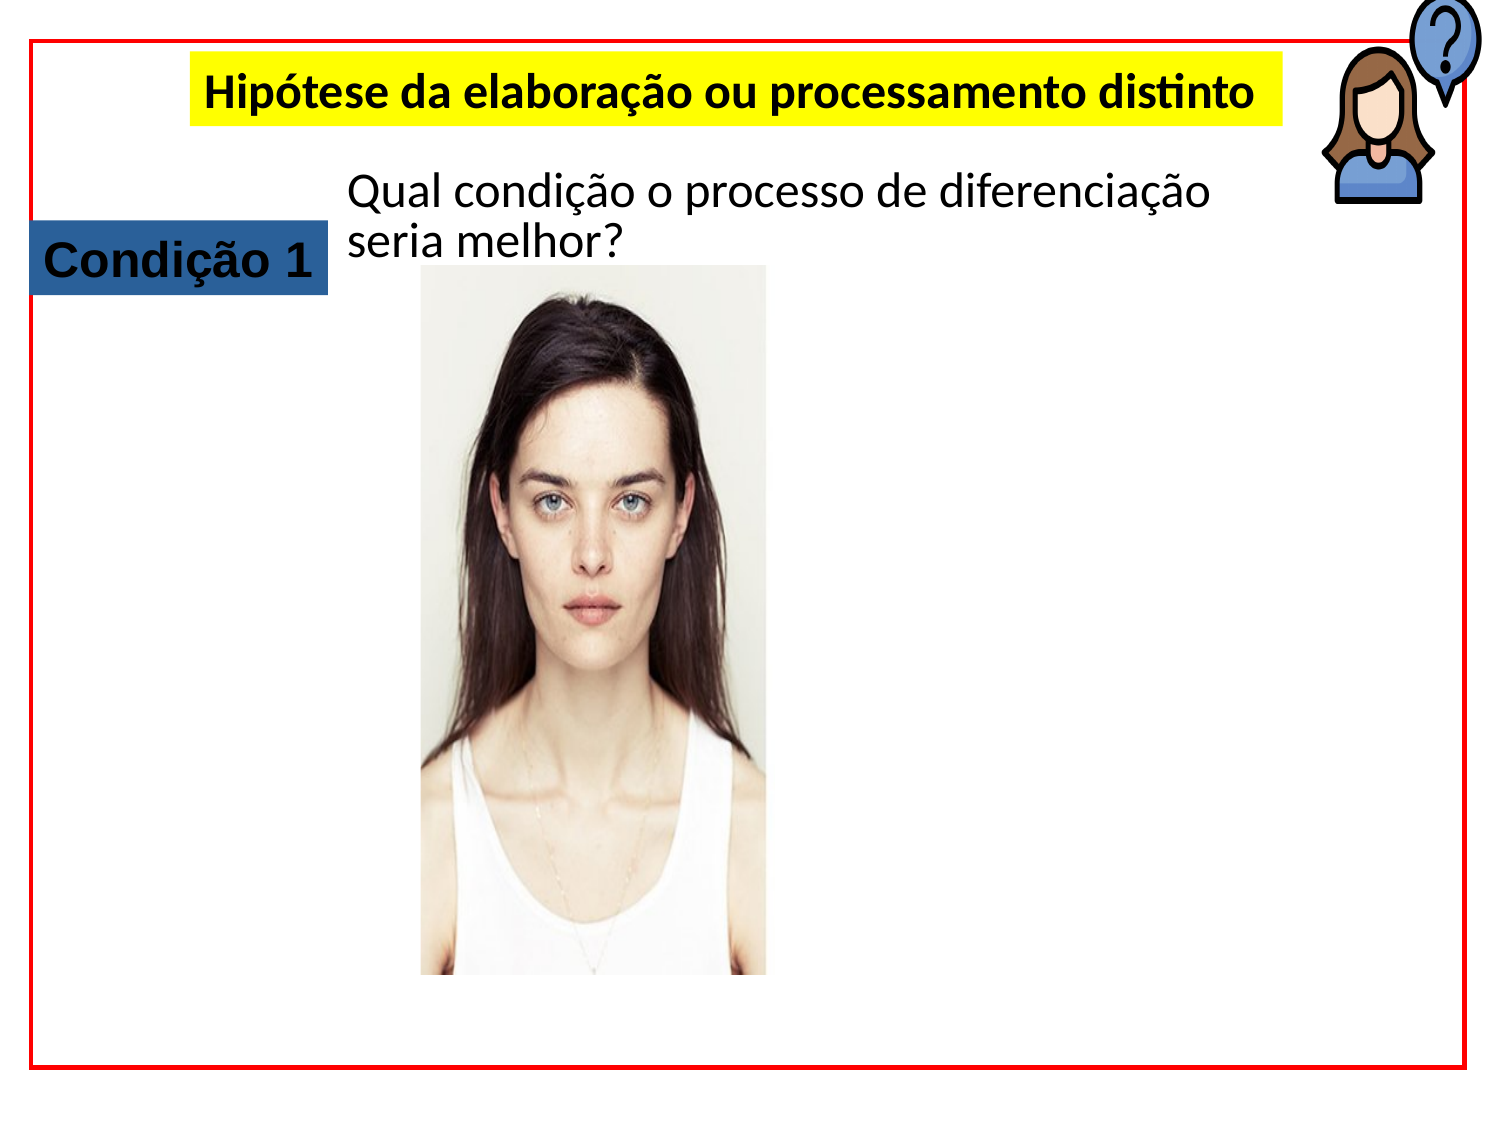

Hipótese da elaboração ou processamento distinto
Qual condição o processo de diferenciação seria melhor?
Condição 1